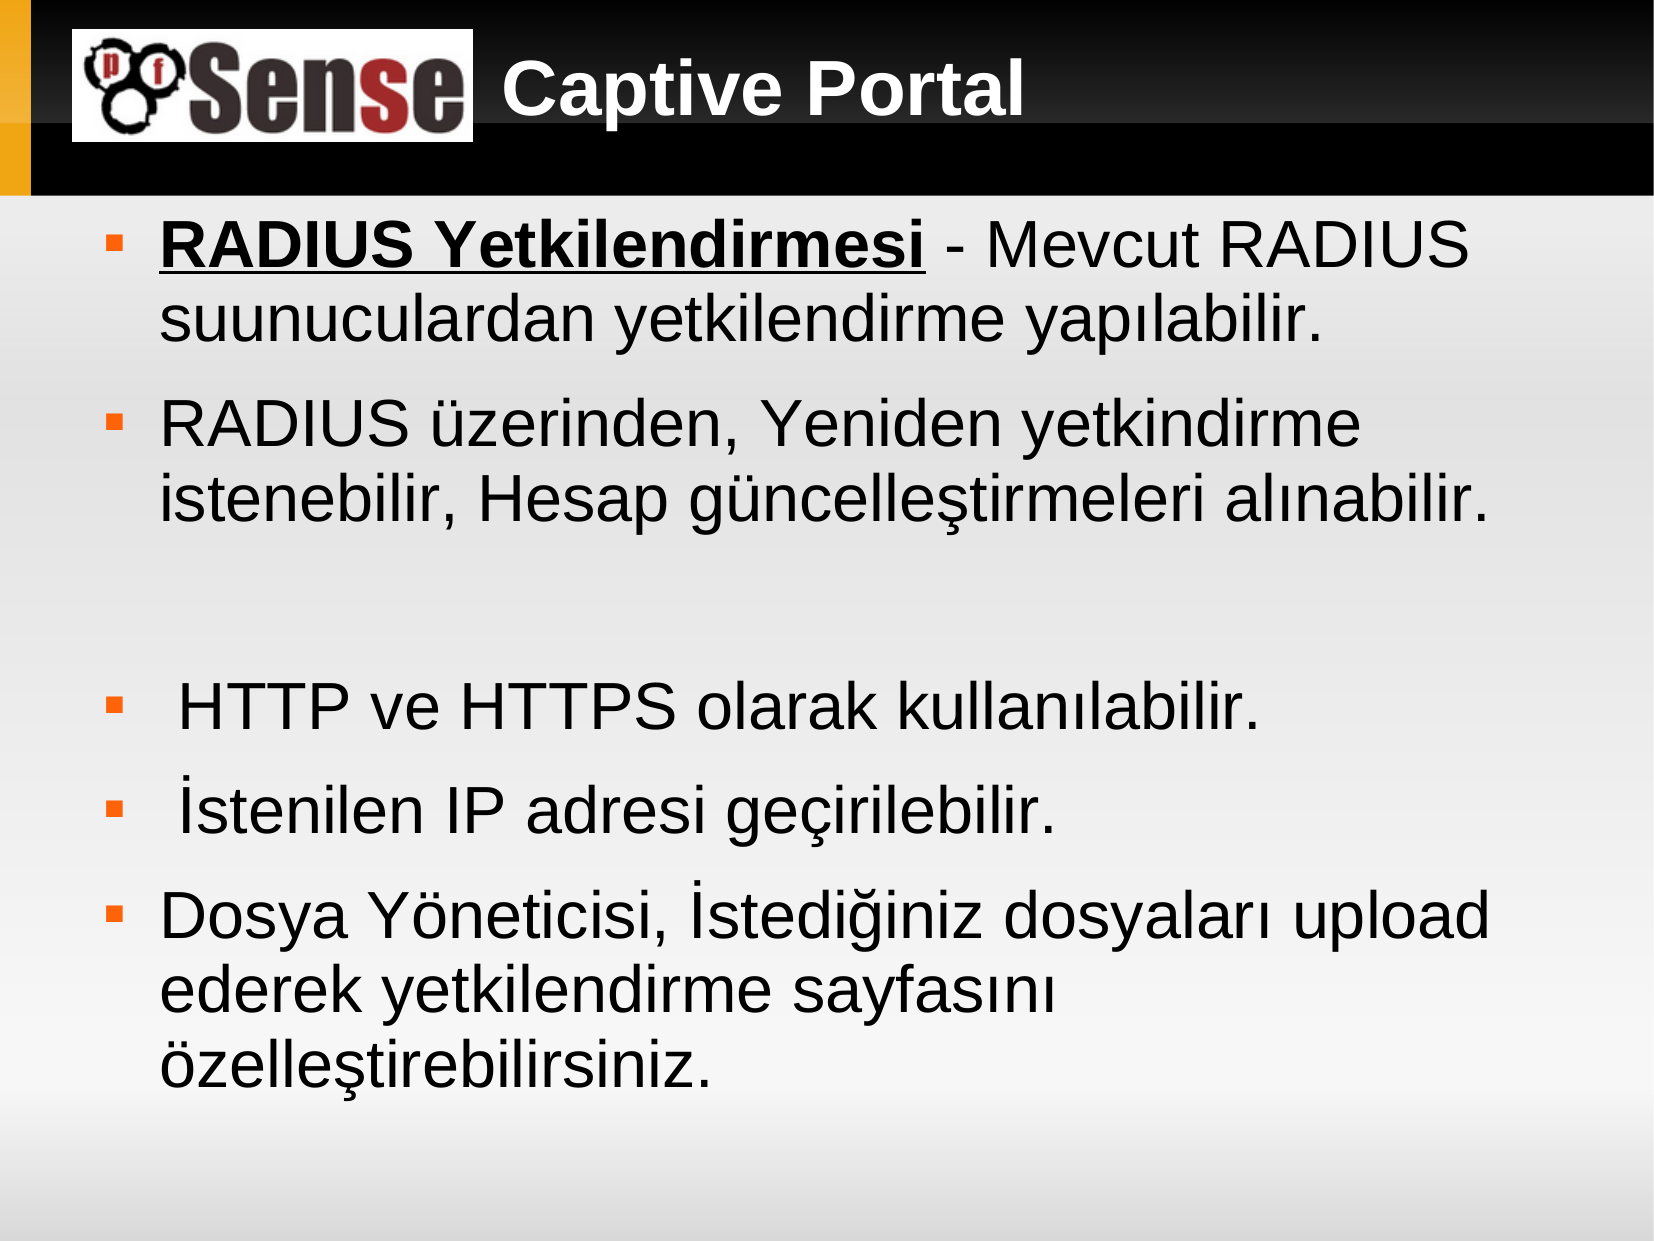

# Captive Portal
RADIUS Yetkilendirmesi - Mevcut RADIUS suunuculardan yetkilendirme yapılabilir.
RADIUS üzerinden, Yeniden yetkindirme istenebilir, Hesap güncelleştirmeleri alınabilir.
 HTTP ve HTTPS olarak kullanılabilir.
 İstenilen IP adresi geçirilebilir.
Dosya Yöneticisi, İstediğiniz dosyaları upload ederek yetkilendirme sayfasını özelleştirebilirsiniz.